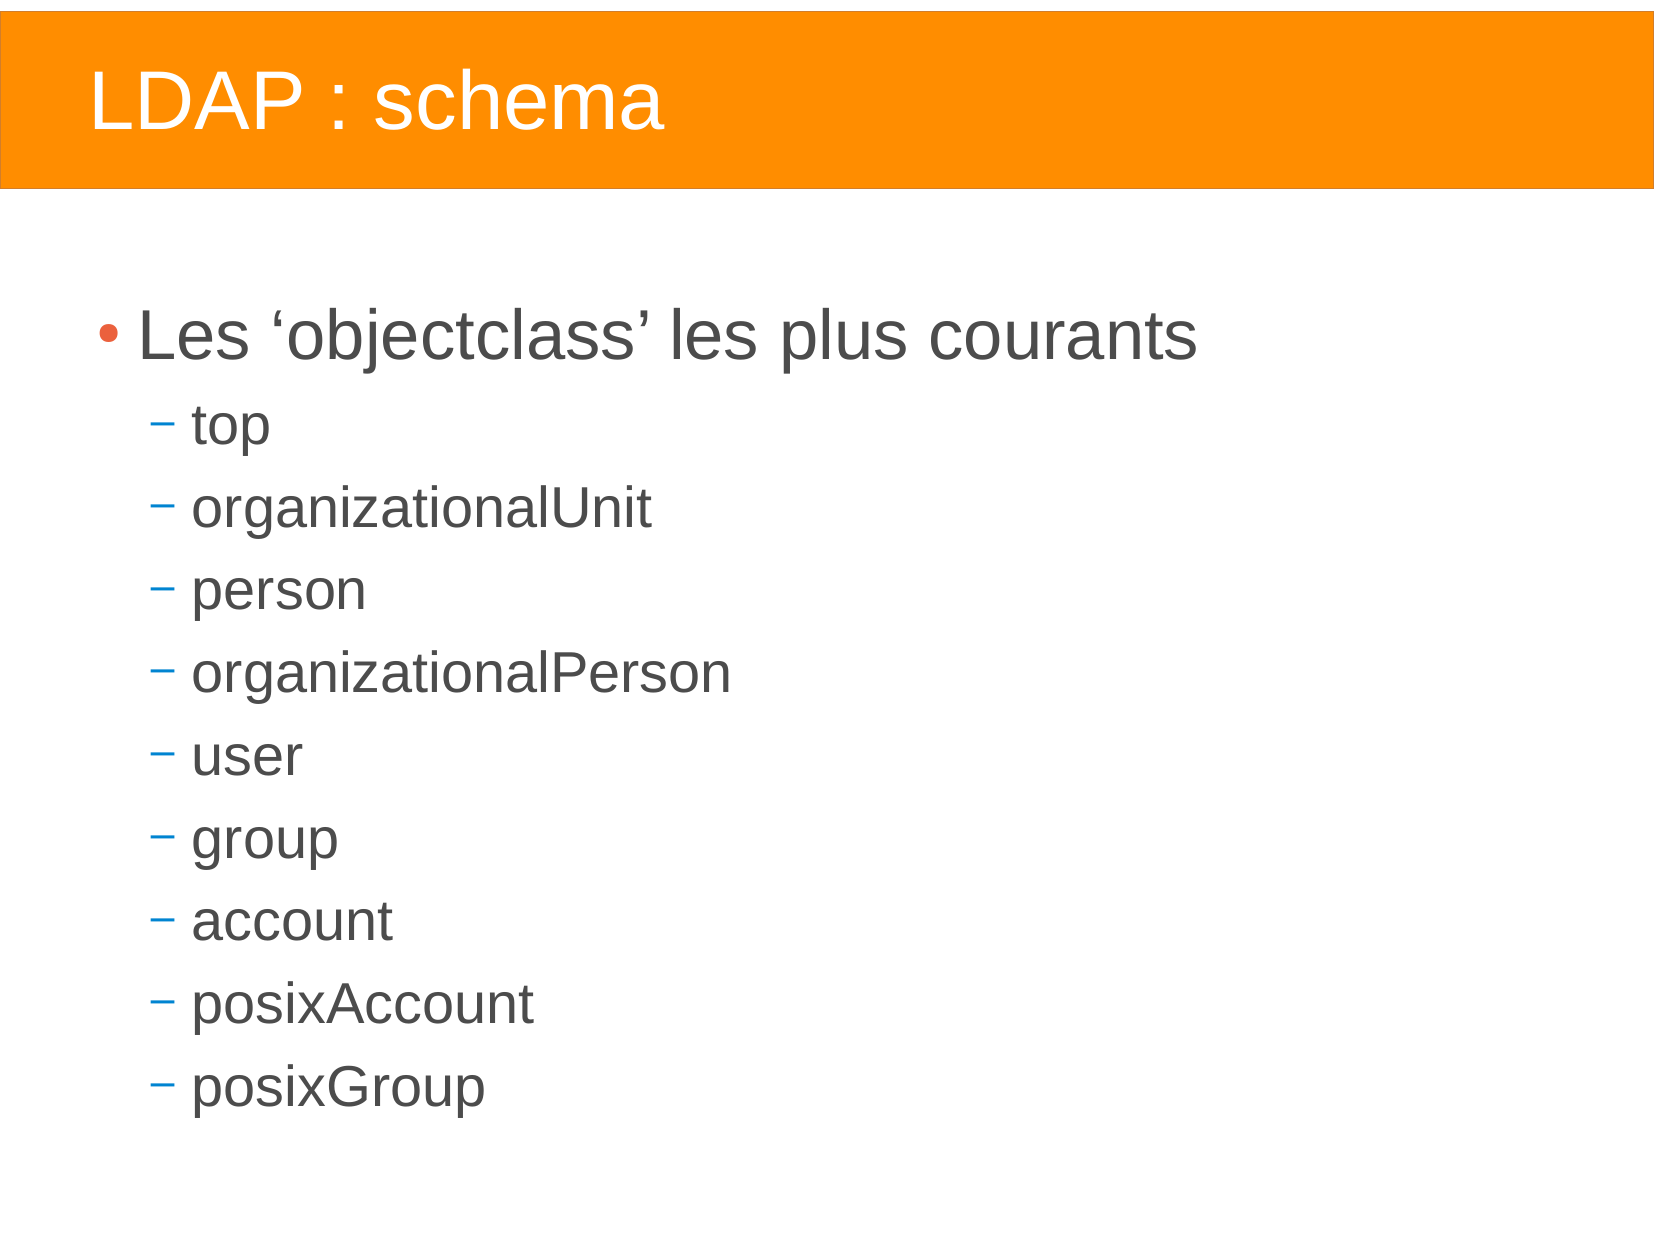

LDAP : schema
# Les ‘objectclass’ les plus courants
top
organizationalUnit
person
organizationalPerson
user
group
account
posixAccount
posixGroup